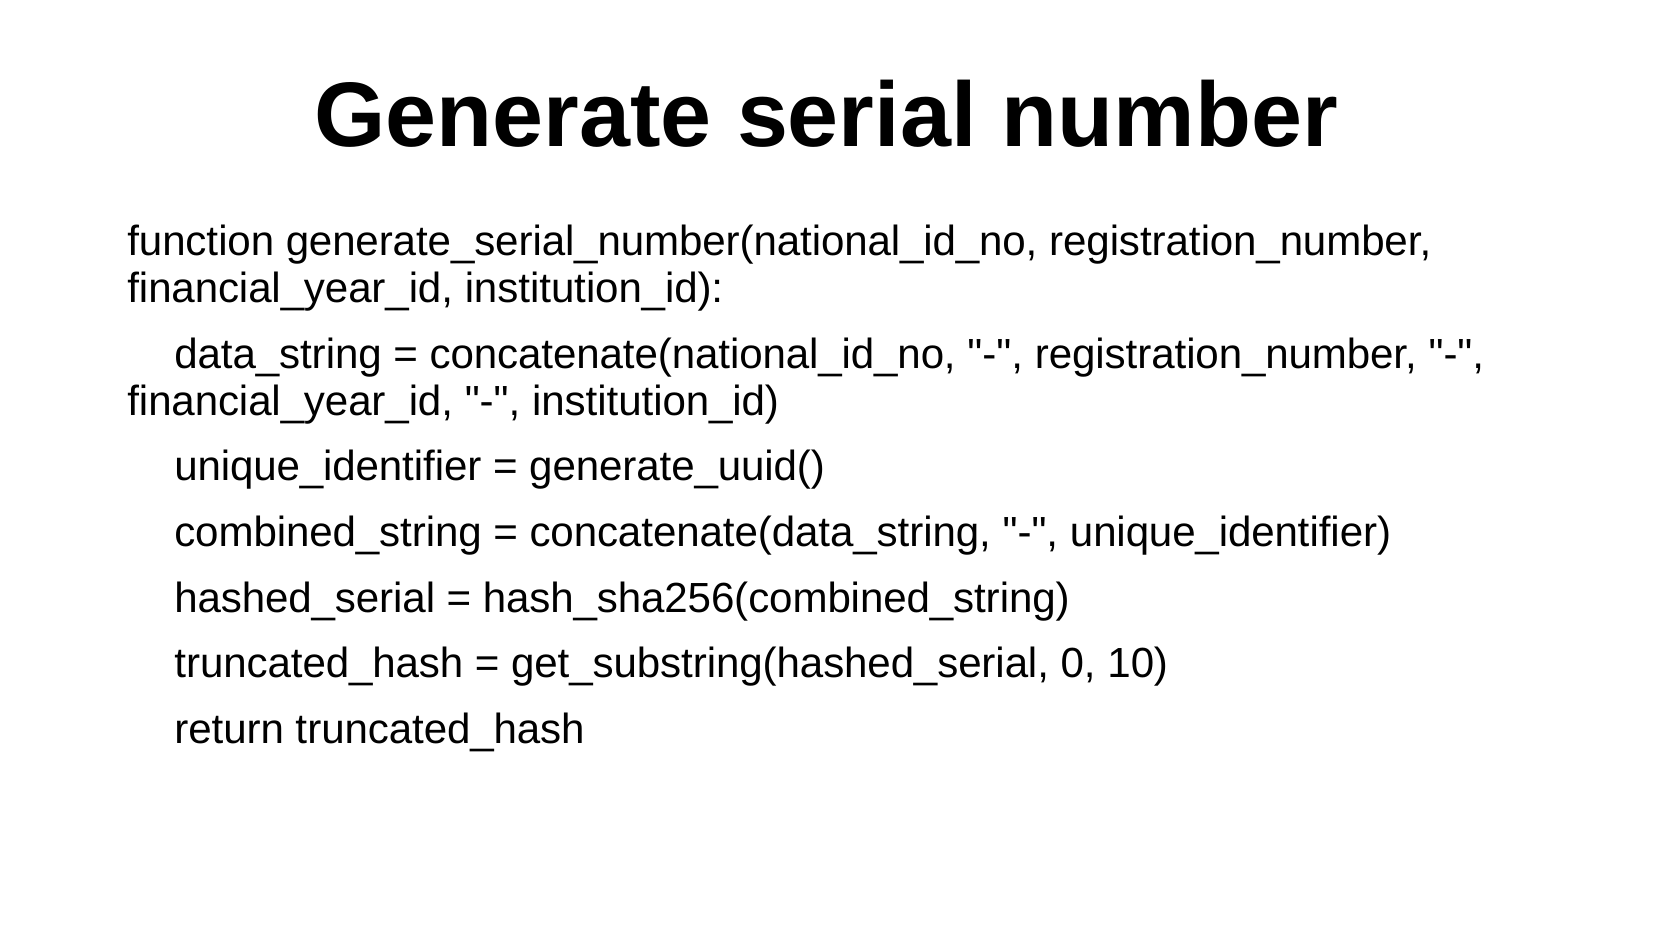

# Generate serial number
function generate_serial_number(national_id_no, registration_number, financial_year_id, institution_id):
 data_string = concatenate(national_id_no, "-", registration_number, "-", financial_year_id, "-", institution_id)
 unique_identifier = generate_uuid()
 combined_string = concatenate(data_string, "-", unique_identifier)
 hashed_serial = hash_sha256(combined_string)
 truncated_hash = get_substring(hashed_serial, 0, 10)
 return truncated_hash